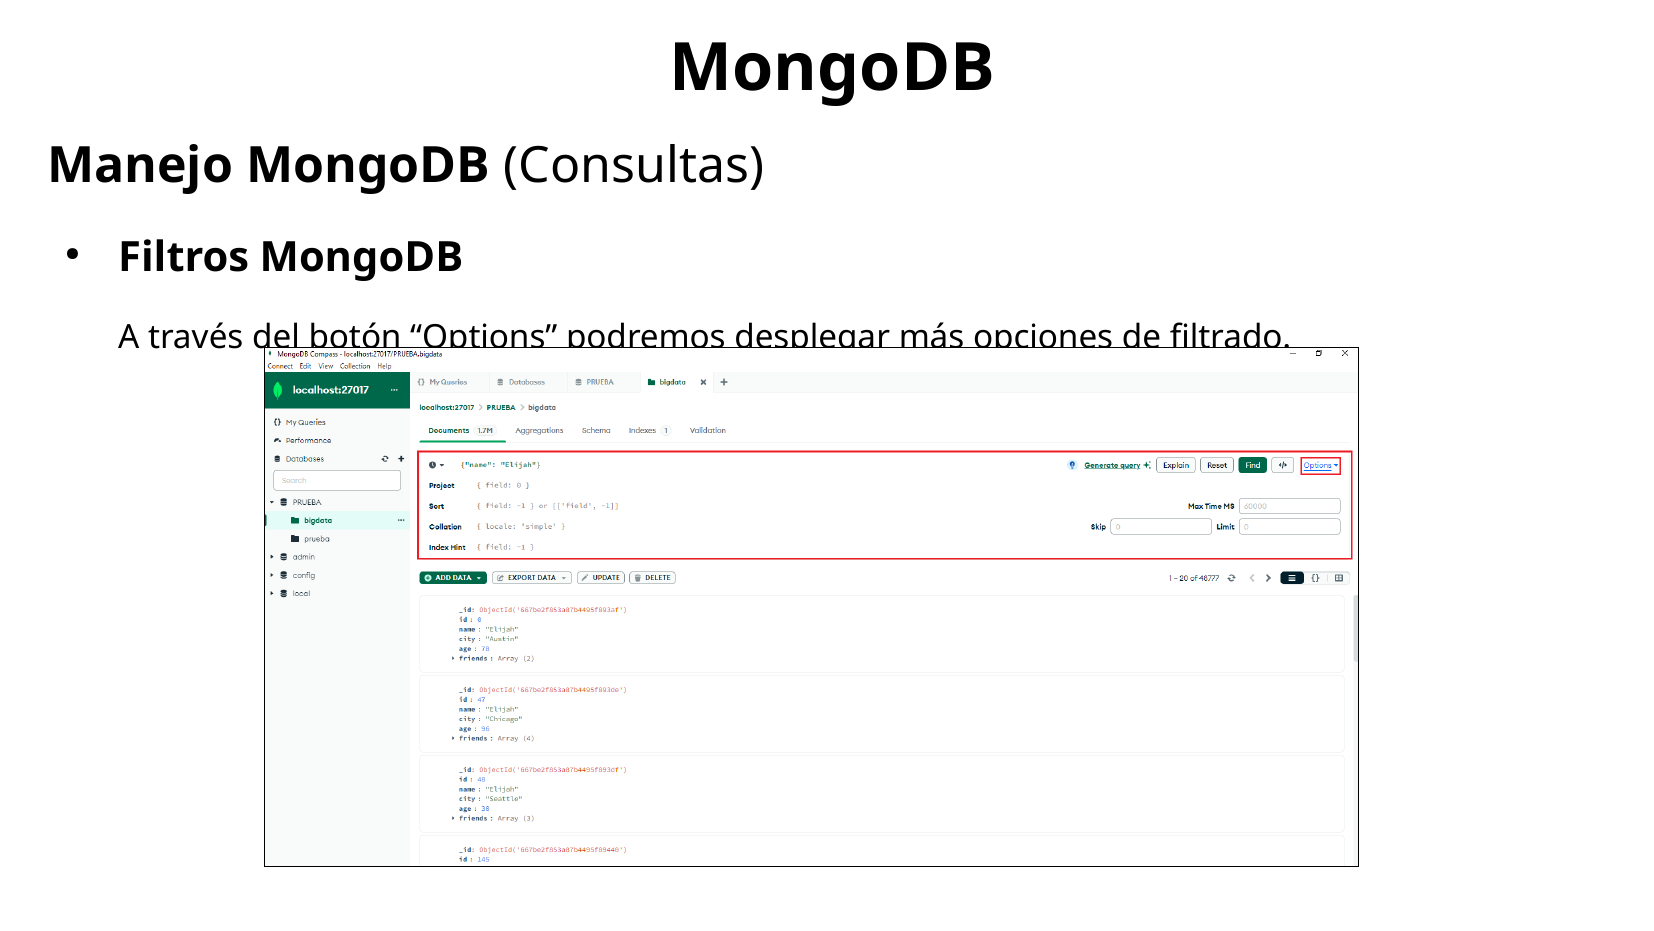

# MongoDB
Manejo MongoDB (Consultas)
Filtros MongoDB
A través del botón “Options” podremos desplegar más opciones de filtrado.